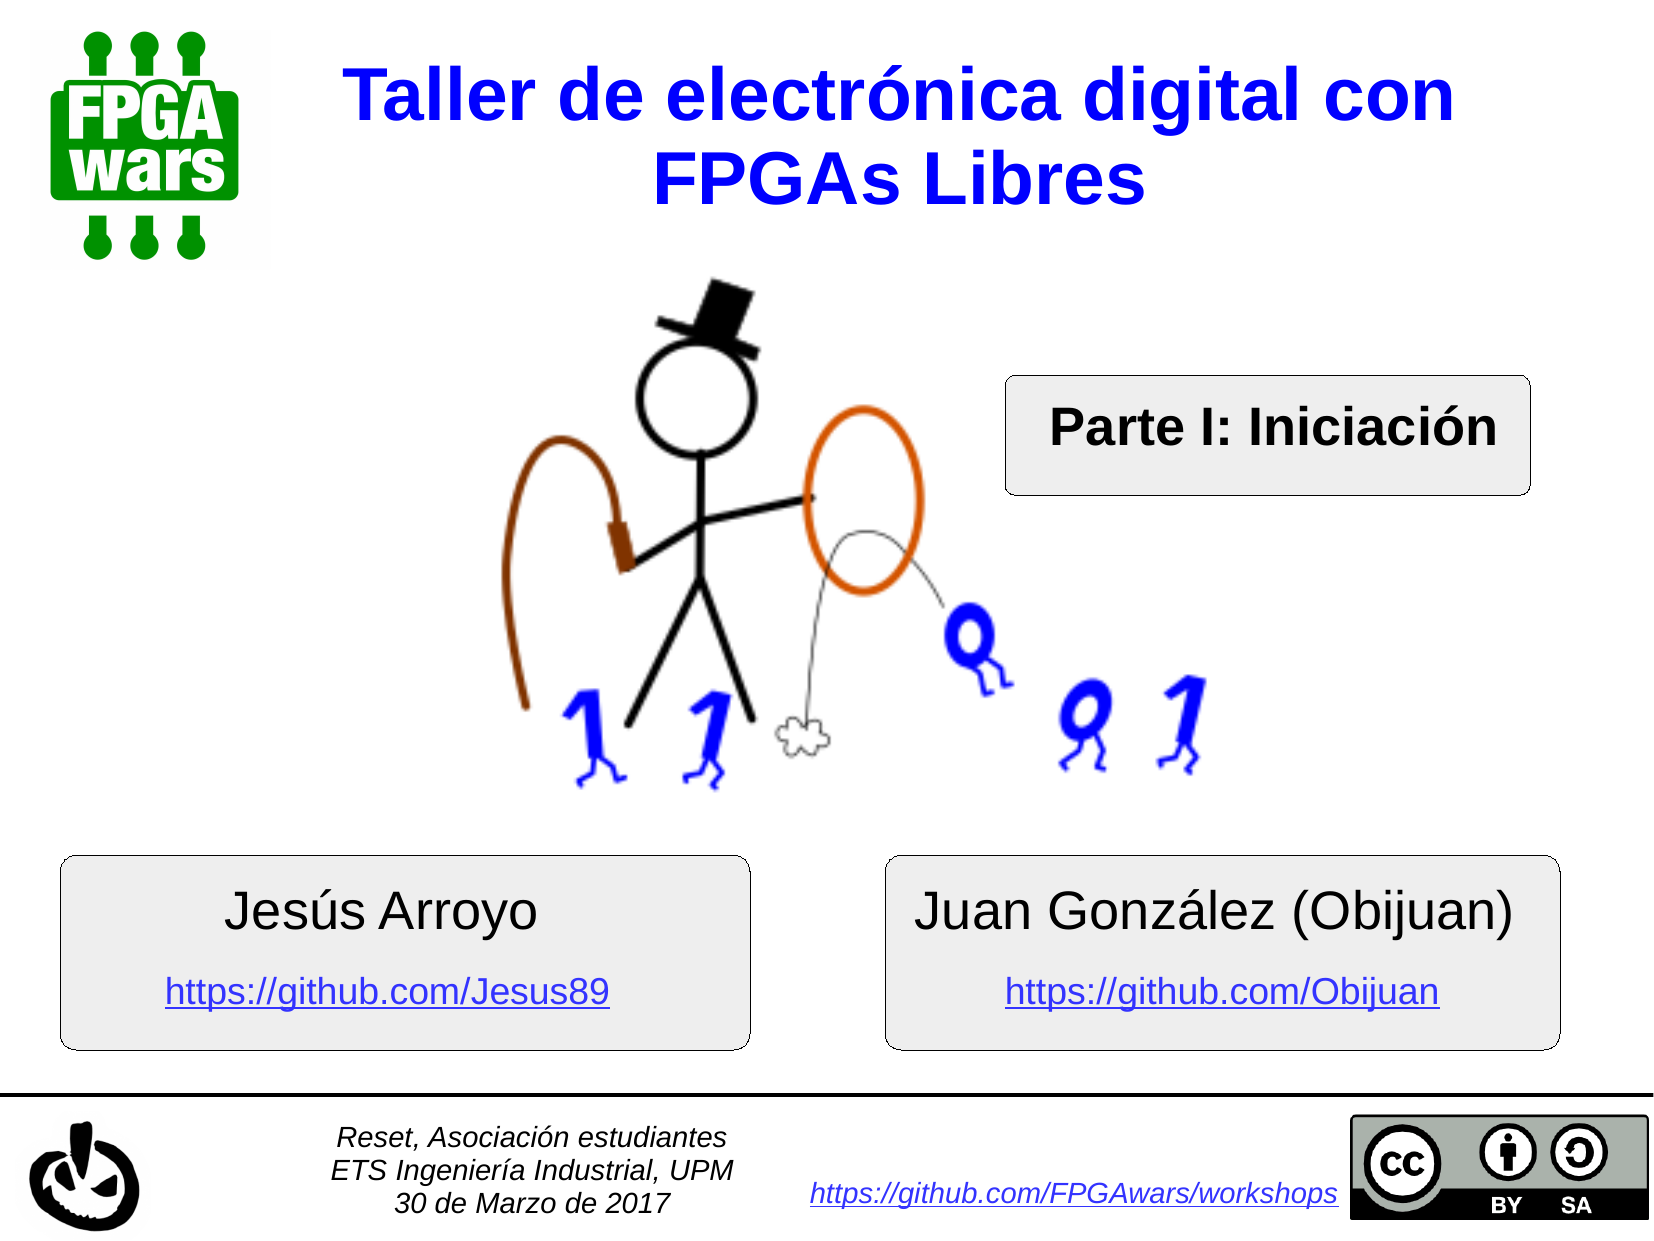

# Taller de electrónica digital con FPGAs Libres
Parte I: Iniciación
Jesús Arroyo
Juan González (Obijuan)
https://github.com/Jesus89
https://github.com/Obijuan
Reset, Asociación estudiantes
ETS Ingeniería Industrial, UPM
30 de Marzo de 2017
https://github.com/FPGAwars/workshops